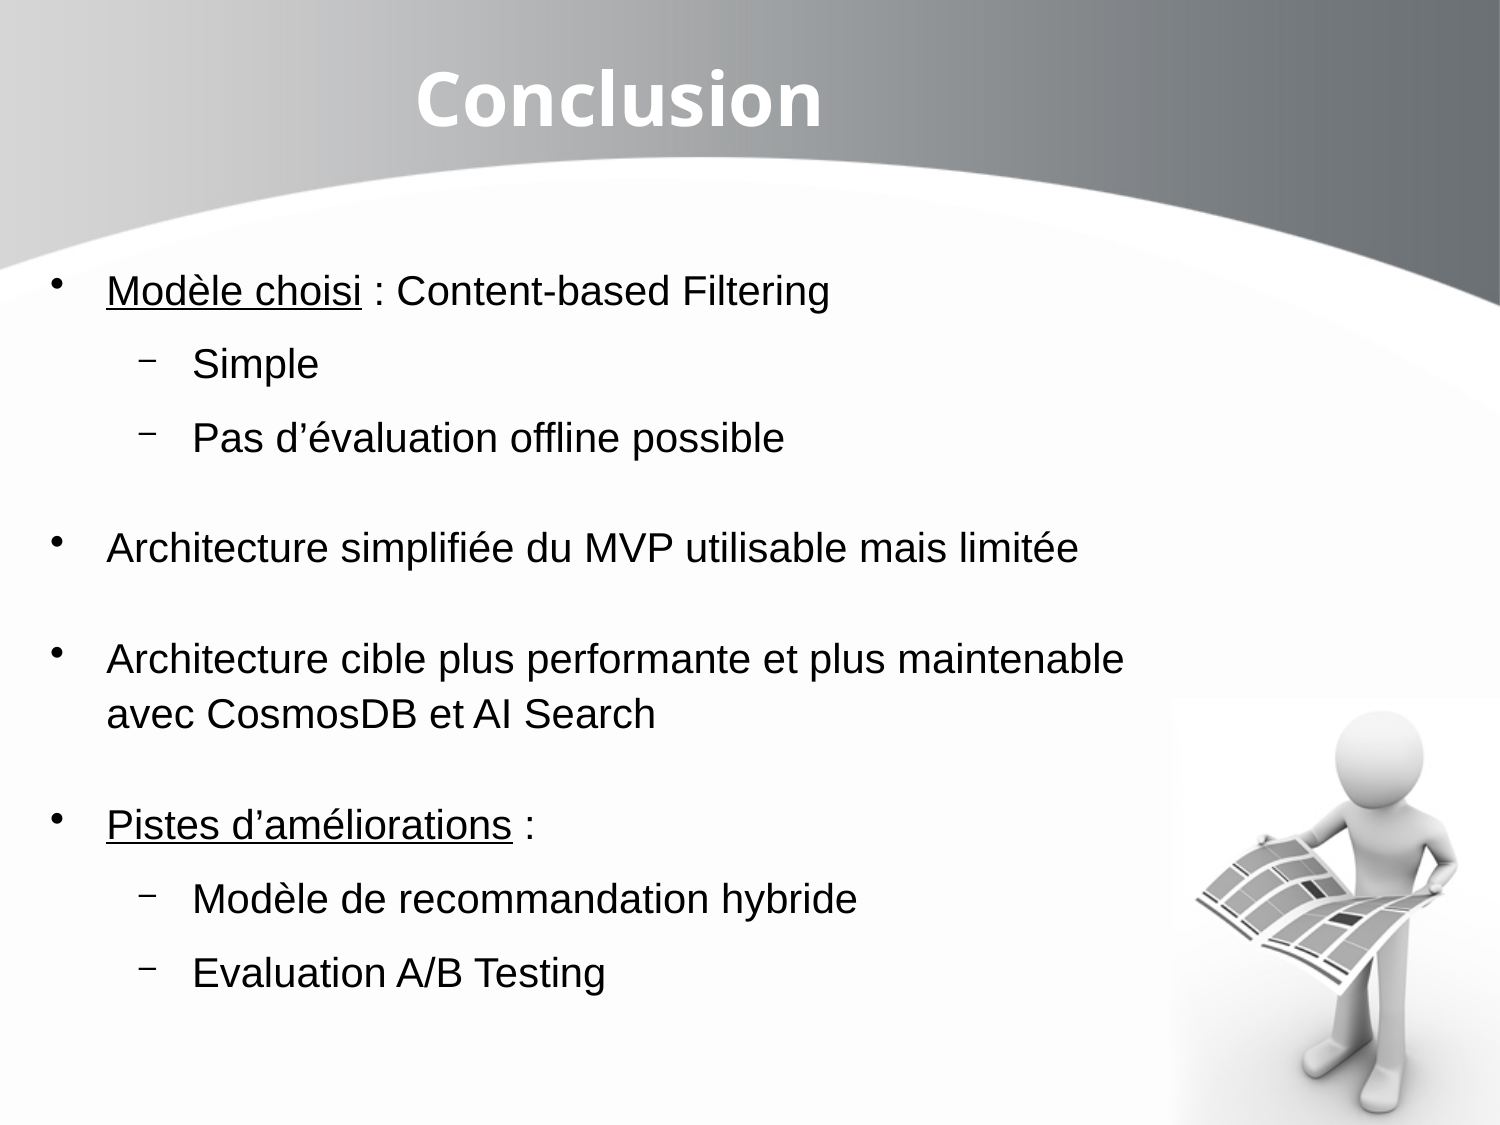

# Conclusion
Modèle choisi : Content-based Filtering
Simple
Pas d’évaluation offline possible
Architecture simplifiée du MVP utilisable mais limitée
Architecture cible plus performante et plus maintenable
avec CosmosDB et AI Search
Pistes d’améliorations :
Modèle de recommandation hybride
Evaluation A/B Testing